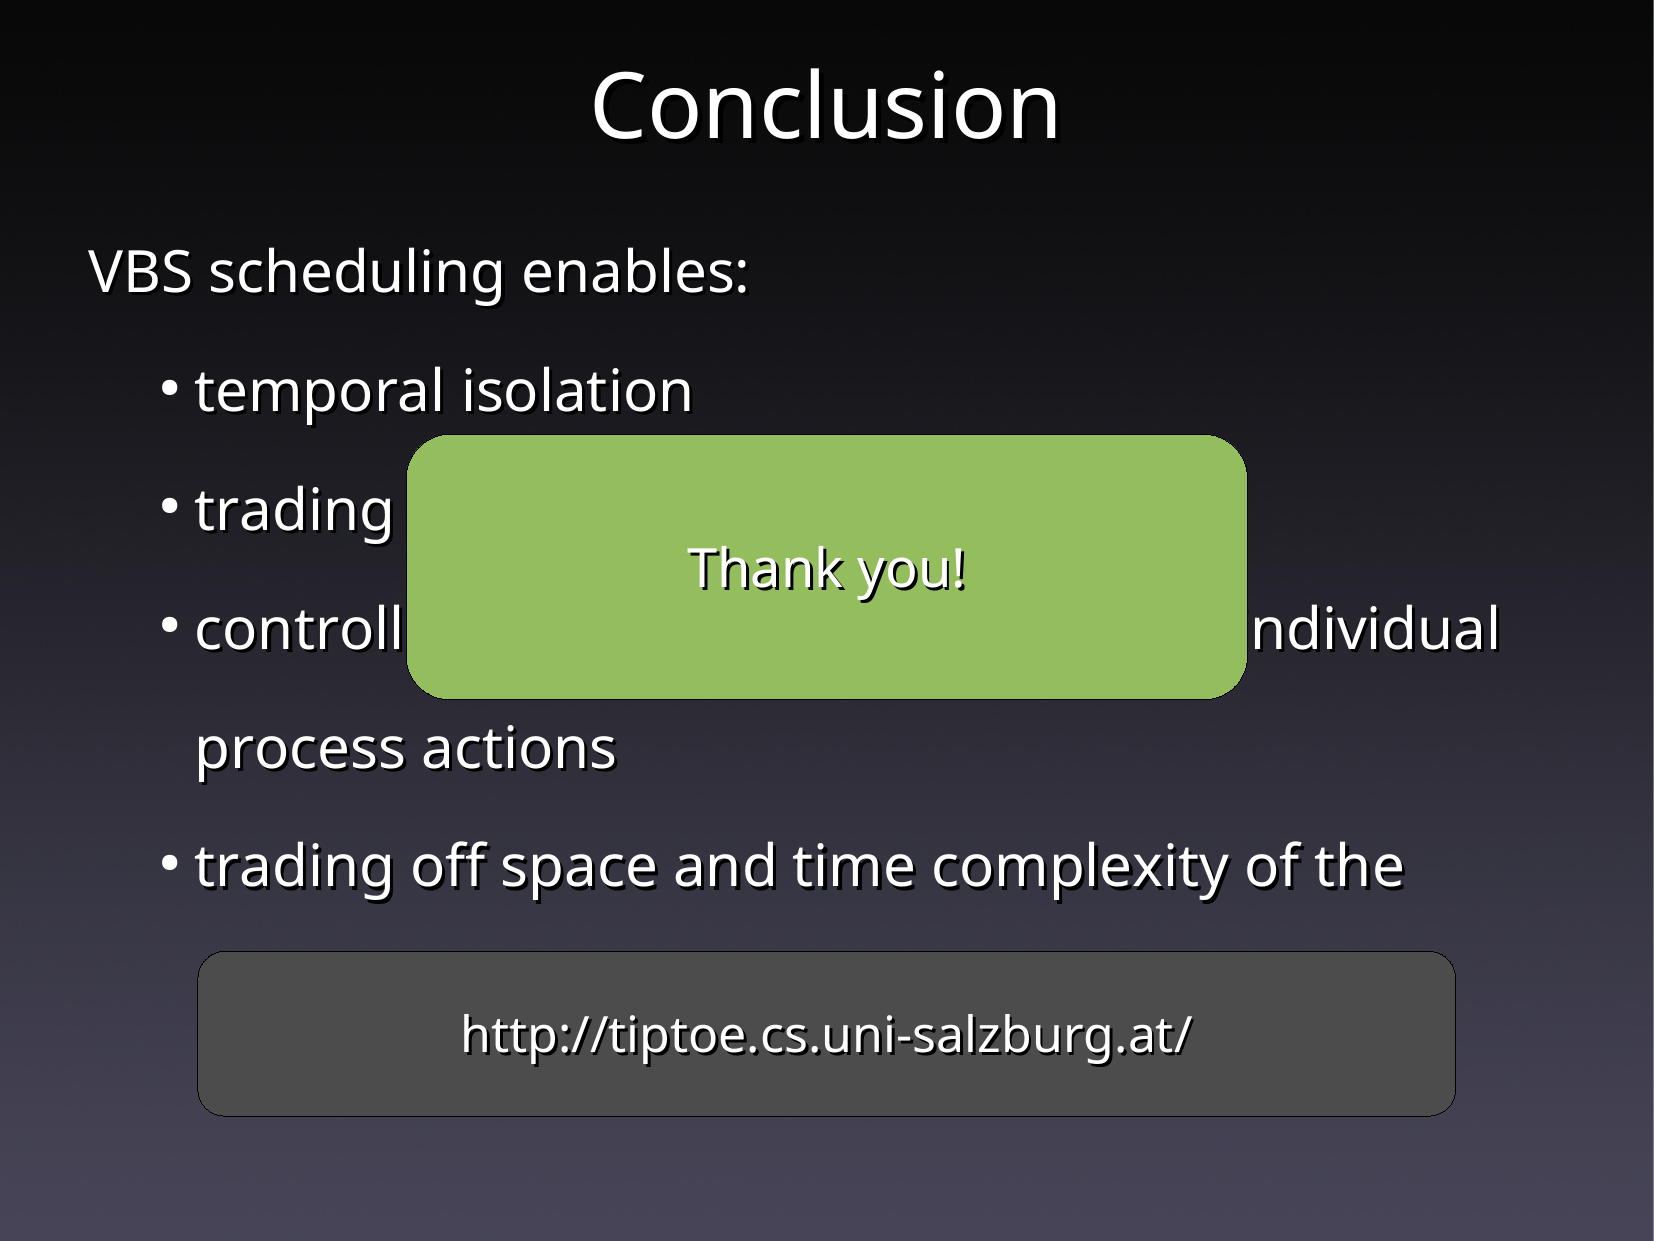

# Conclusion
VBS scheduling enables:
temporal isolation
trading off throughput and latency
controlling the response-time jitter of individual process actions
trading off space and time complexity of the scheduling overhead
Thank you!
http://tiptoe.cs.uni-salzburg.at/